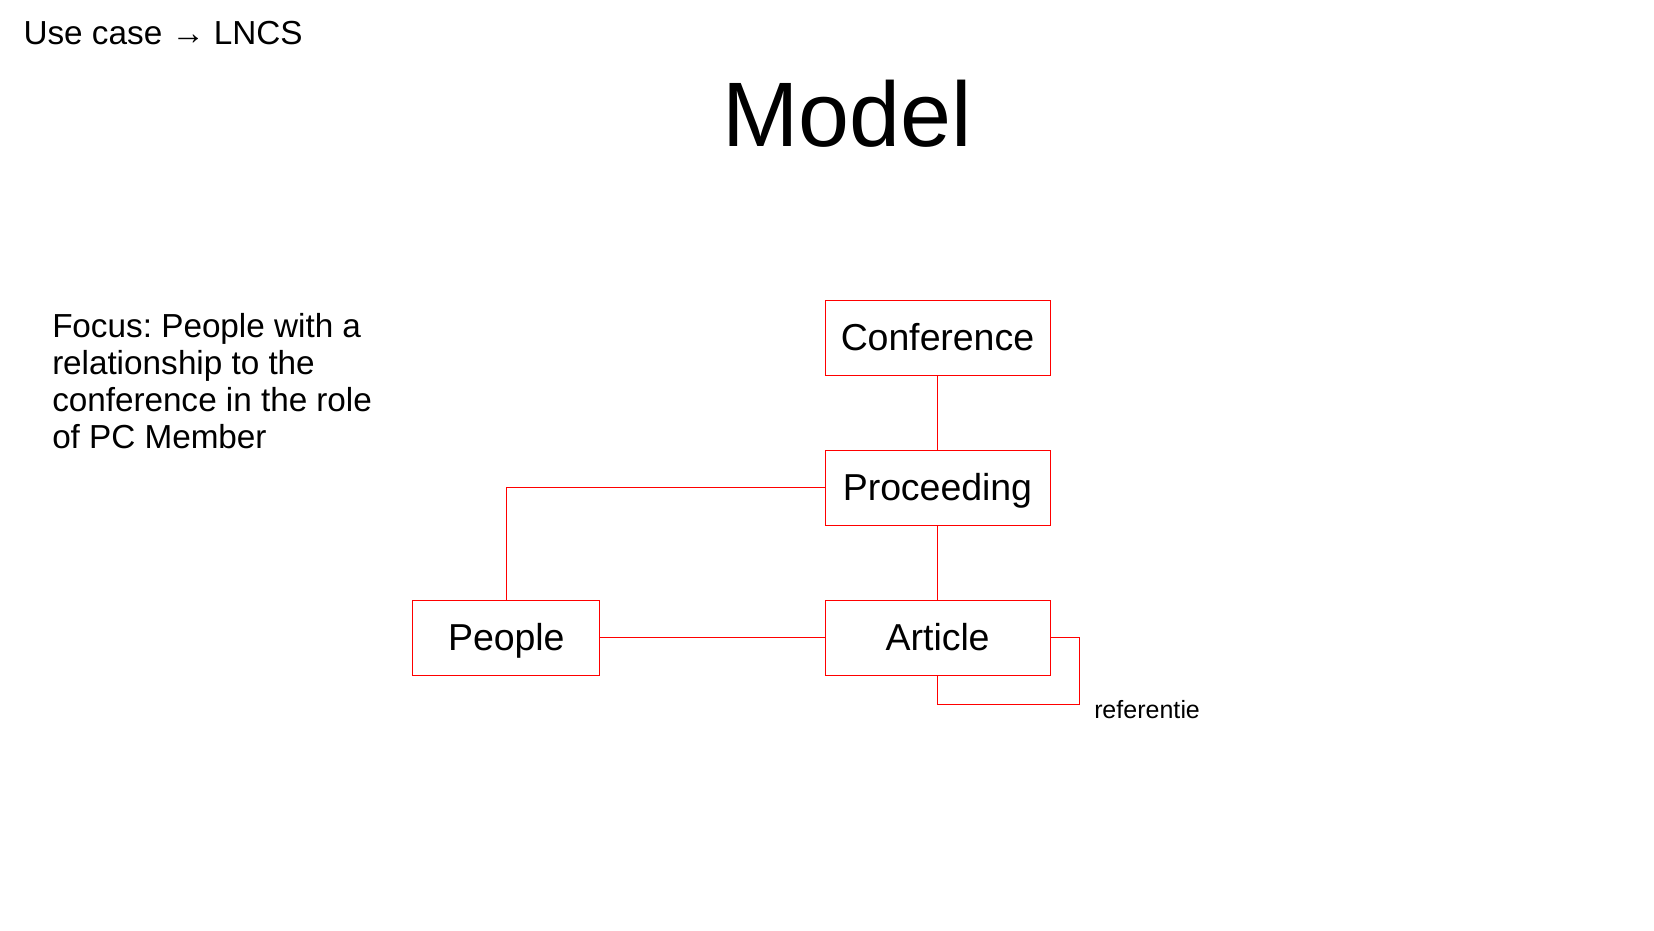

# Model
Use case → LNCS
Focus: People with a relationship to the conference in the role of PC Member
Conference
Proceeding
People
Article
referentie